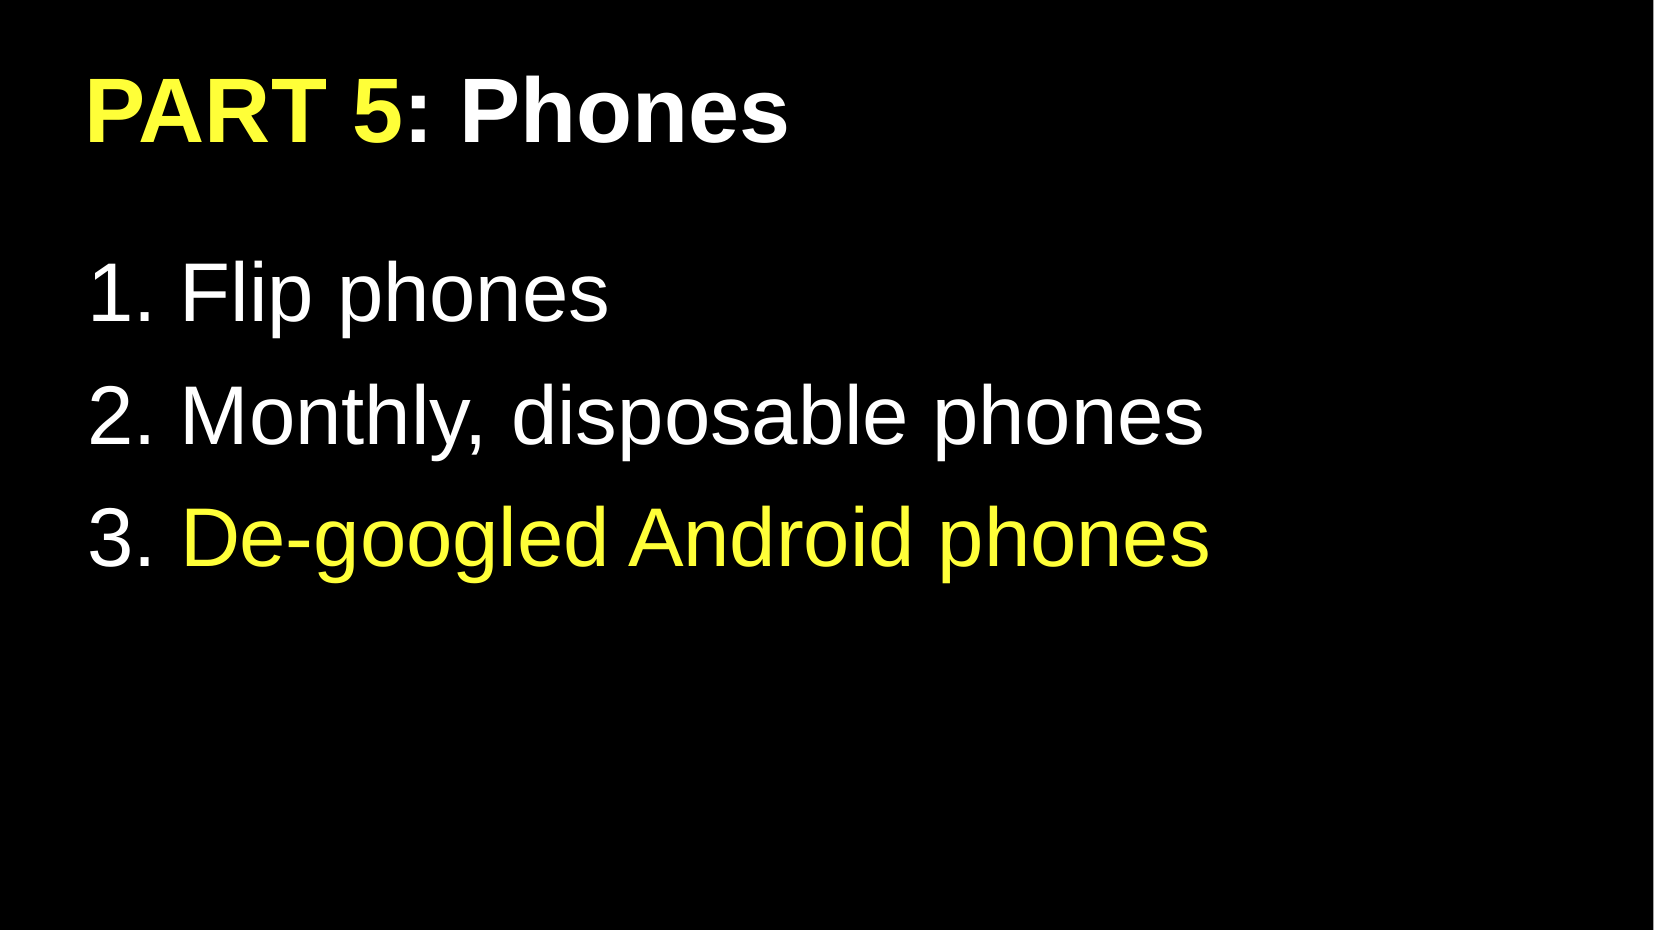

# PART 5: Phones
1. Flip phones
2. Monthly, disposable phones
3. De-googled Android phones